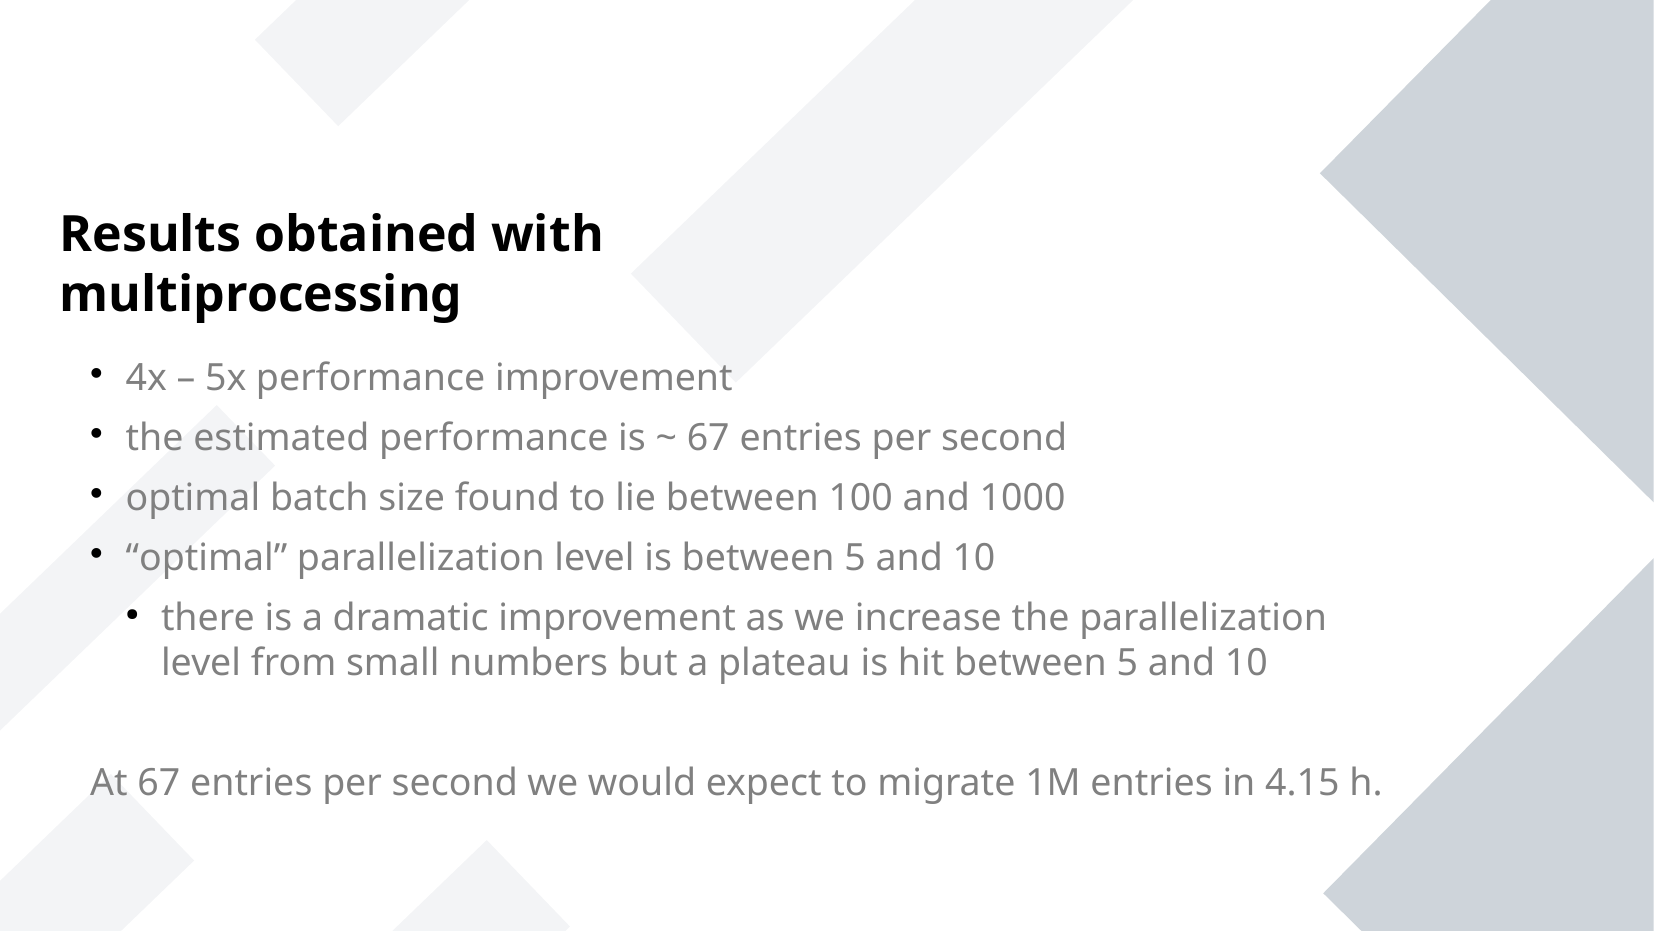

Results obtained with multiprocessing
4x – 5x performance improvement
the estimated performance is ~ 67 entries per second
optimal batch size found to lie between 100 and 1000
“optimal” parallelization level is between 5 and 10
there is a dramatic improvement as we increase the parallelization level from small numbers but a plateau is hit between 5 and 10
At 67 entries per second we would expect to migrate 1M entries in 4.15 h.